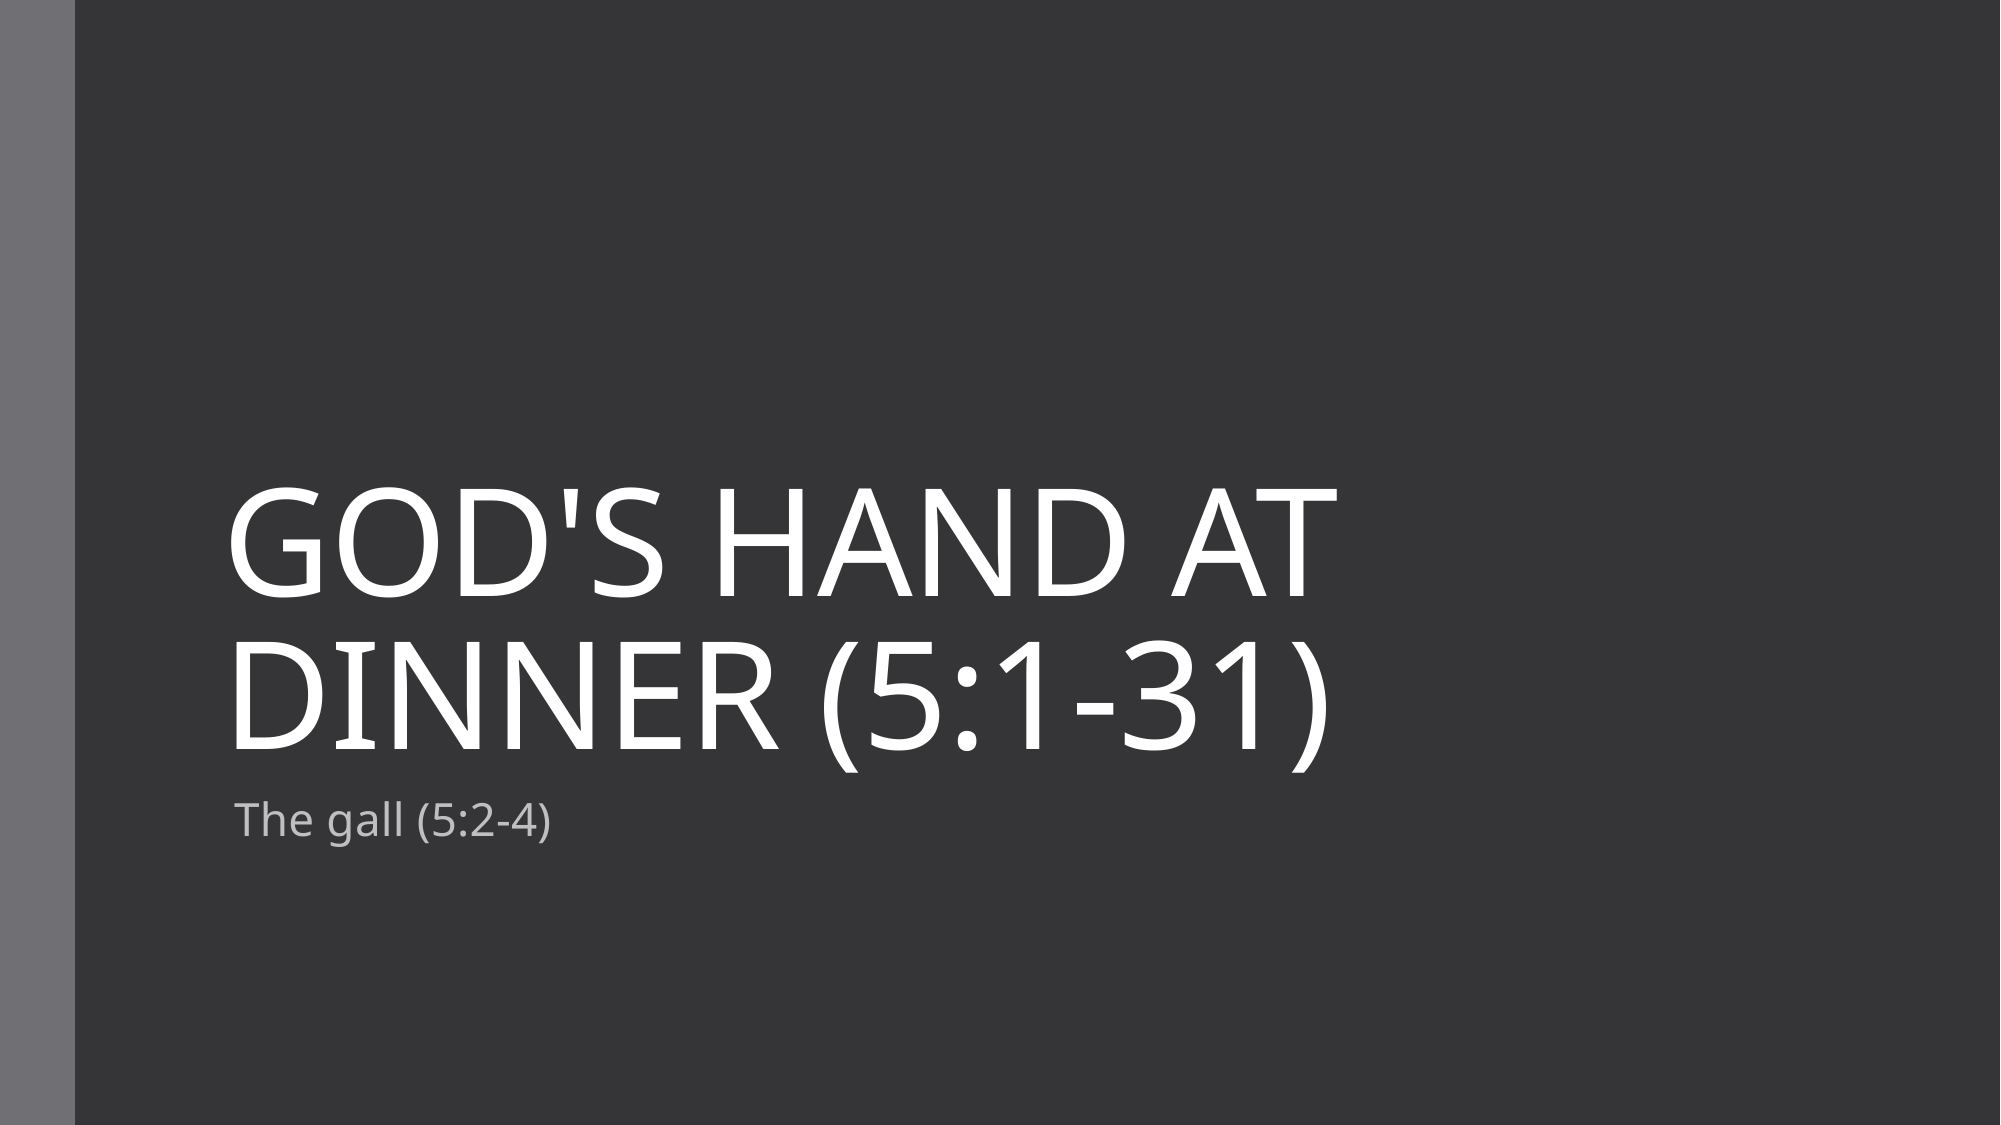

# GOD'S HAND AT DINNER (5:1-31)
 The gall (5:2-4)